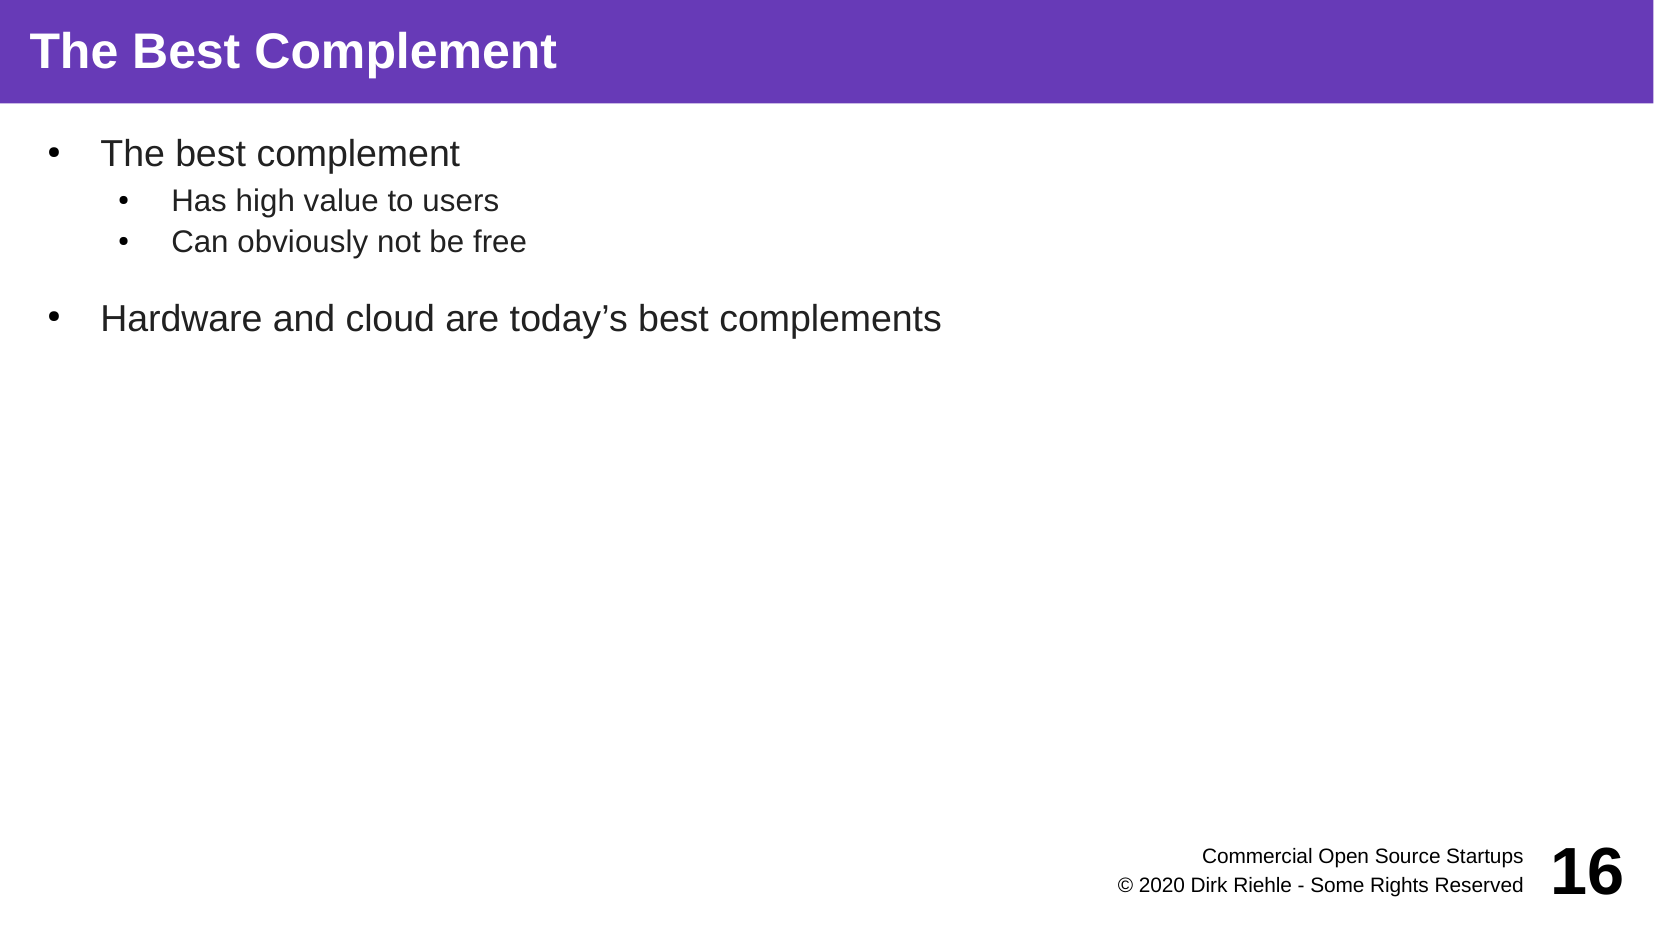

# The Best Complement
The best complement
Has high value to users
Can obviously not be free
Hardware and cloud are today’s best complements
Commercial Open Source Startups
16
© 2020 Dirk Riehle - Some Rights Reserved